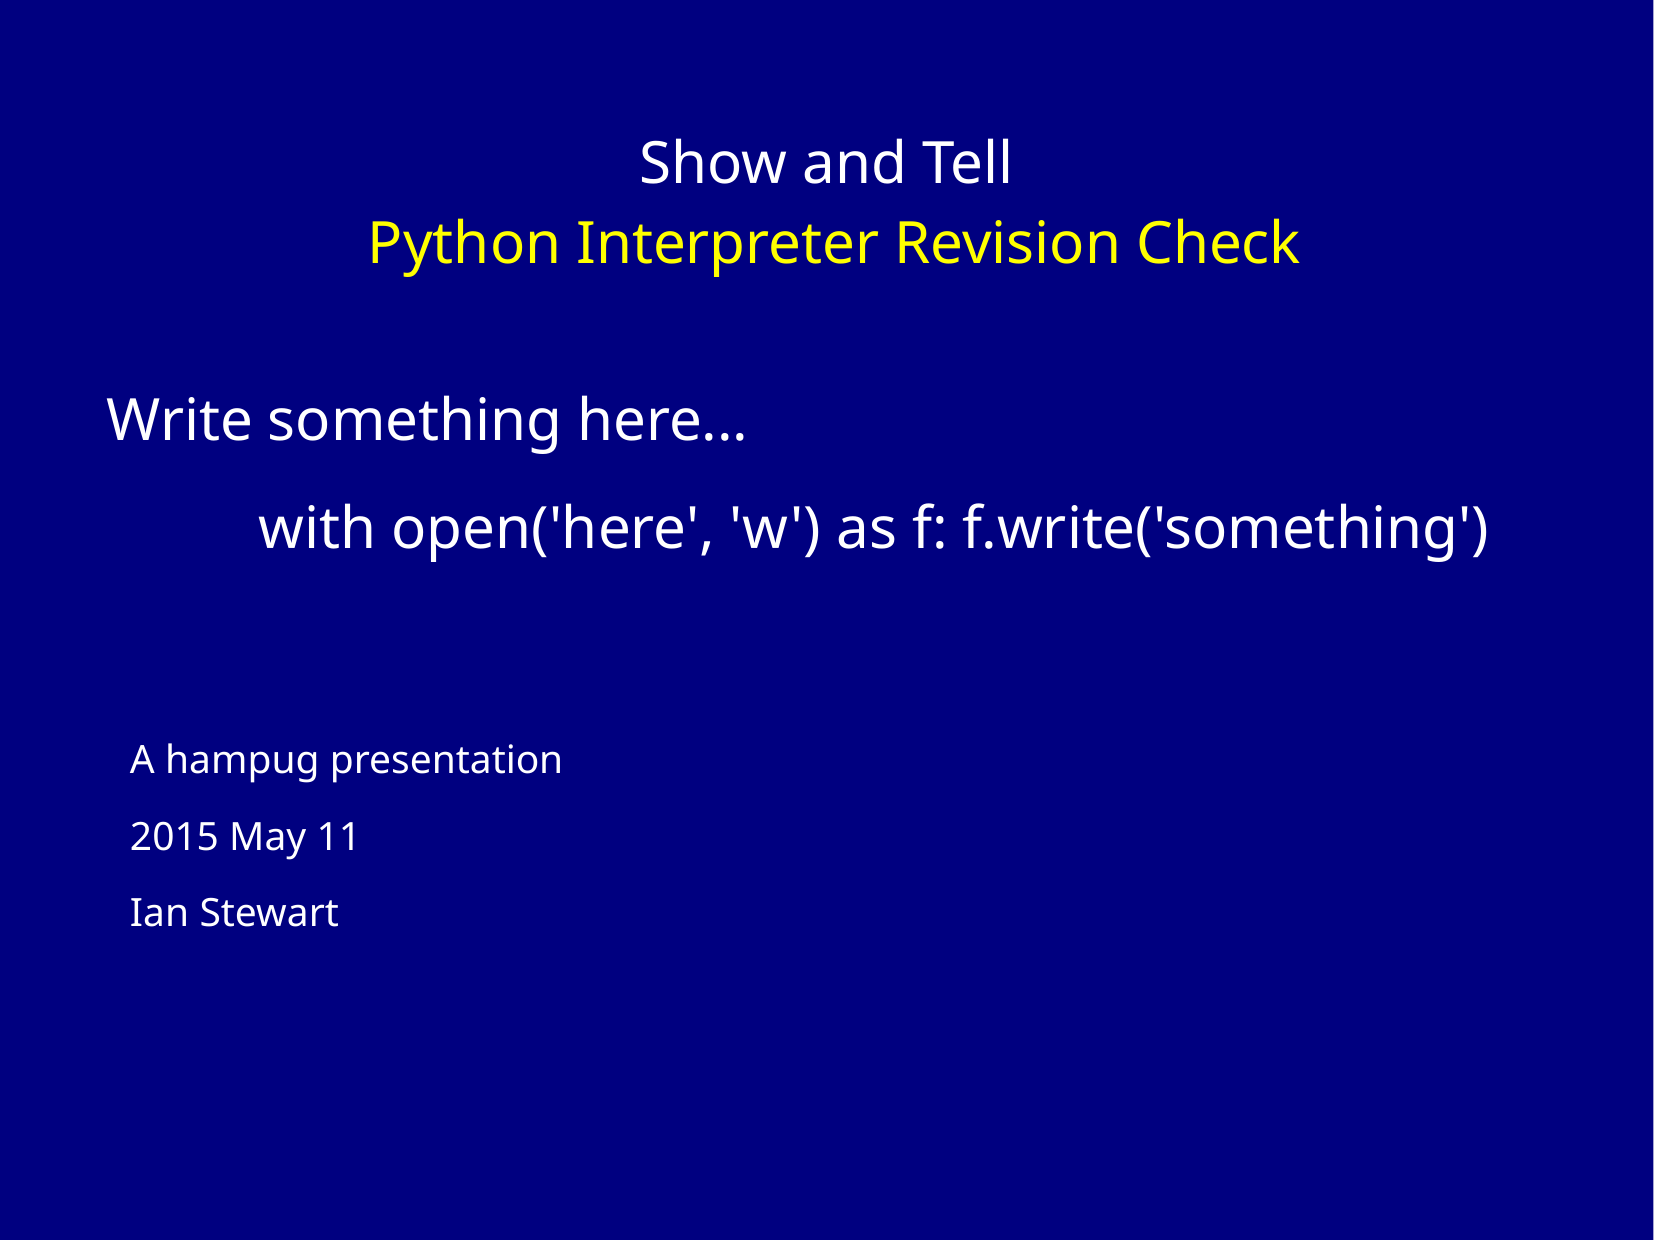

# Show and Tell Python Interpreter Revision Check
Write something here...
 with open('here', 'w') as f: f.write('something')
A hampug presentation
2015 May 11
Ian Stewart
https://github.com/HamPUG